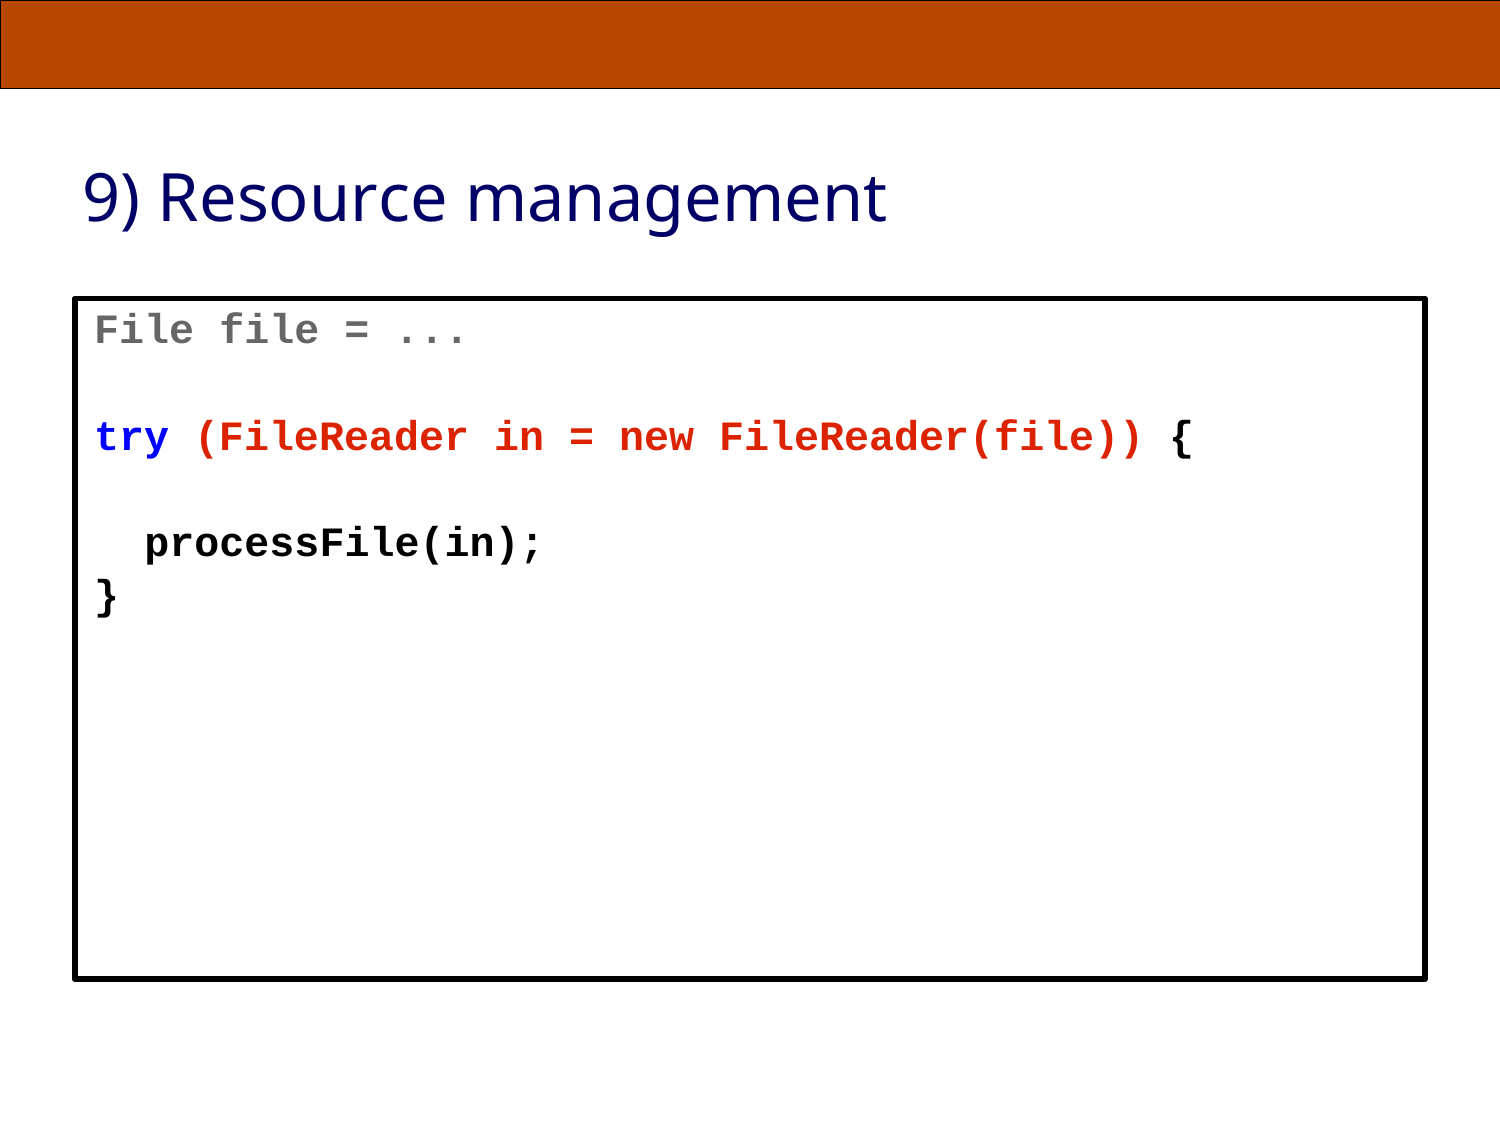

# 9) Resource management
File file = ...
try (FileReader in = new FileReader(file)) {
 processFile(in);
}